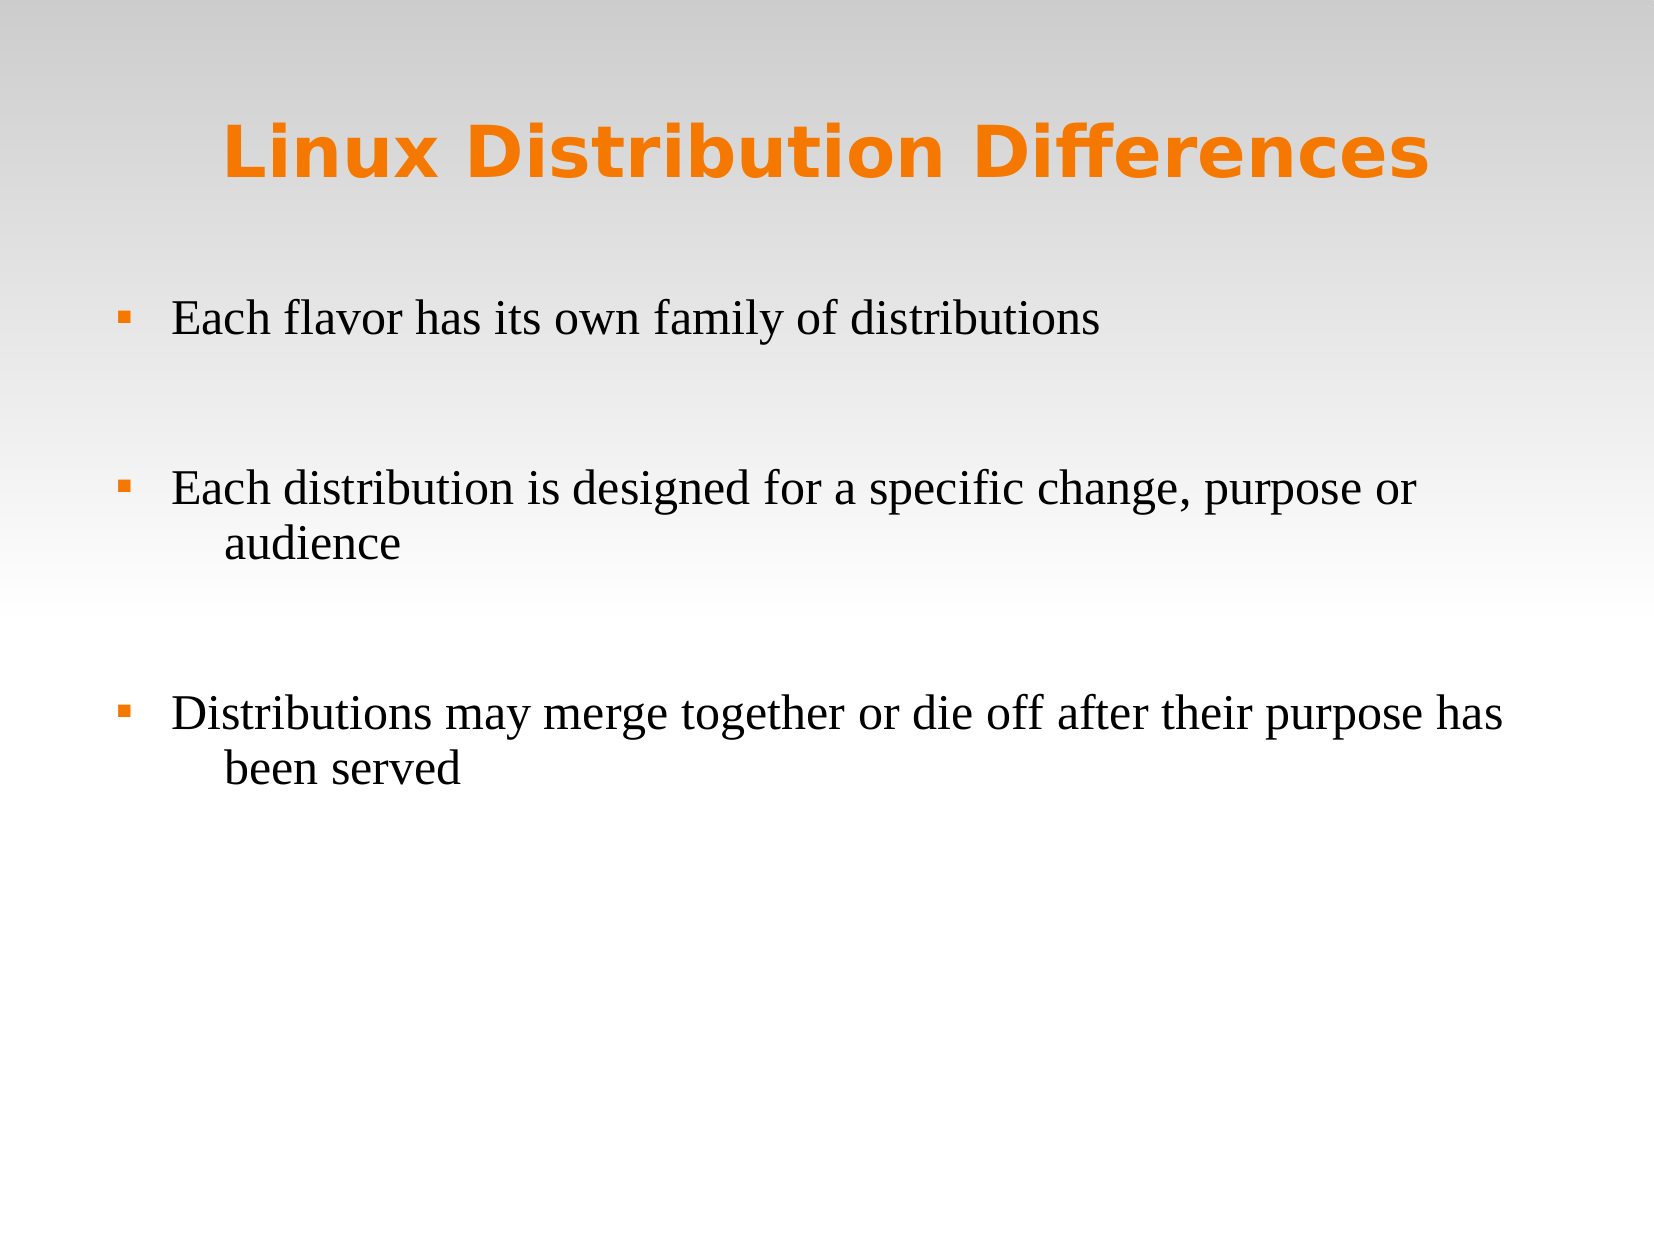

# Linux Distribution Differences
Each flavor has its own family of distributions
Each distribution is designed for a specific change, purpose or audience
Distributions may merge together or die off after their purpose has been served